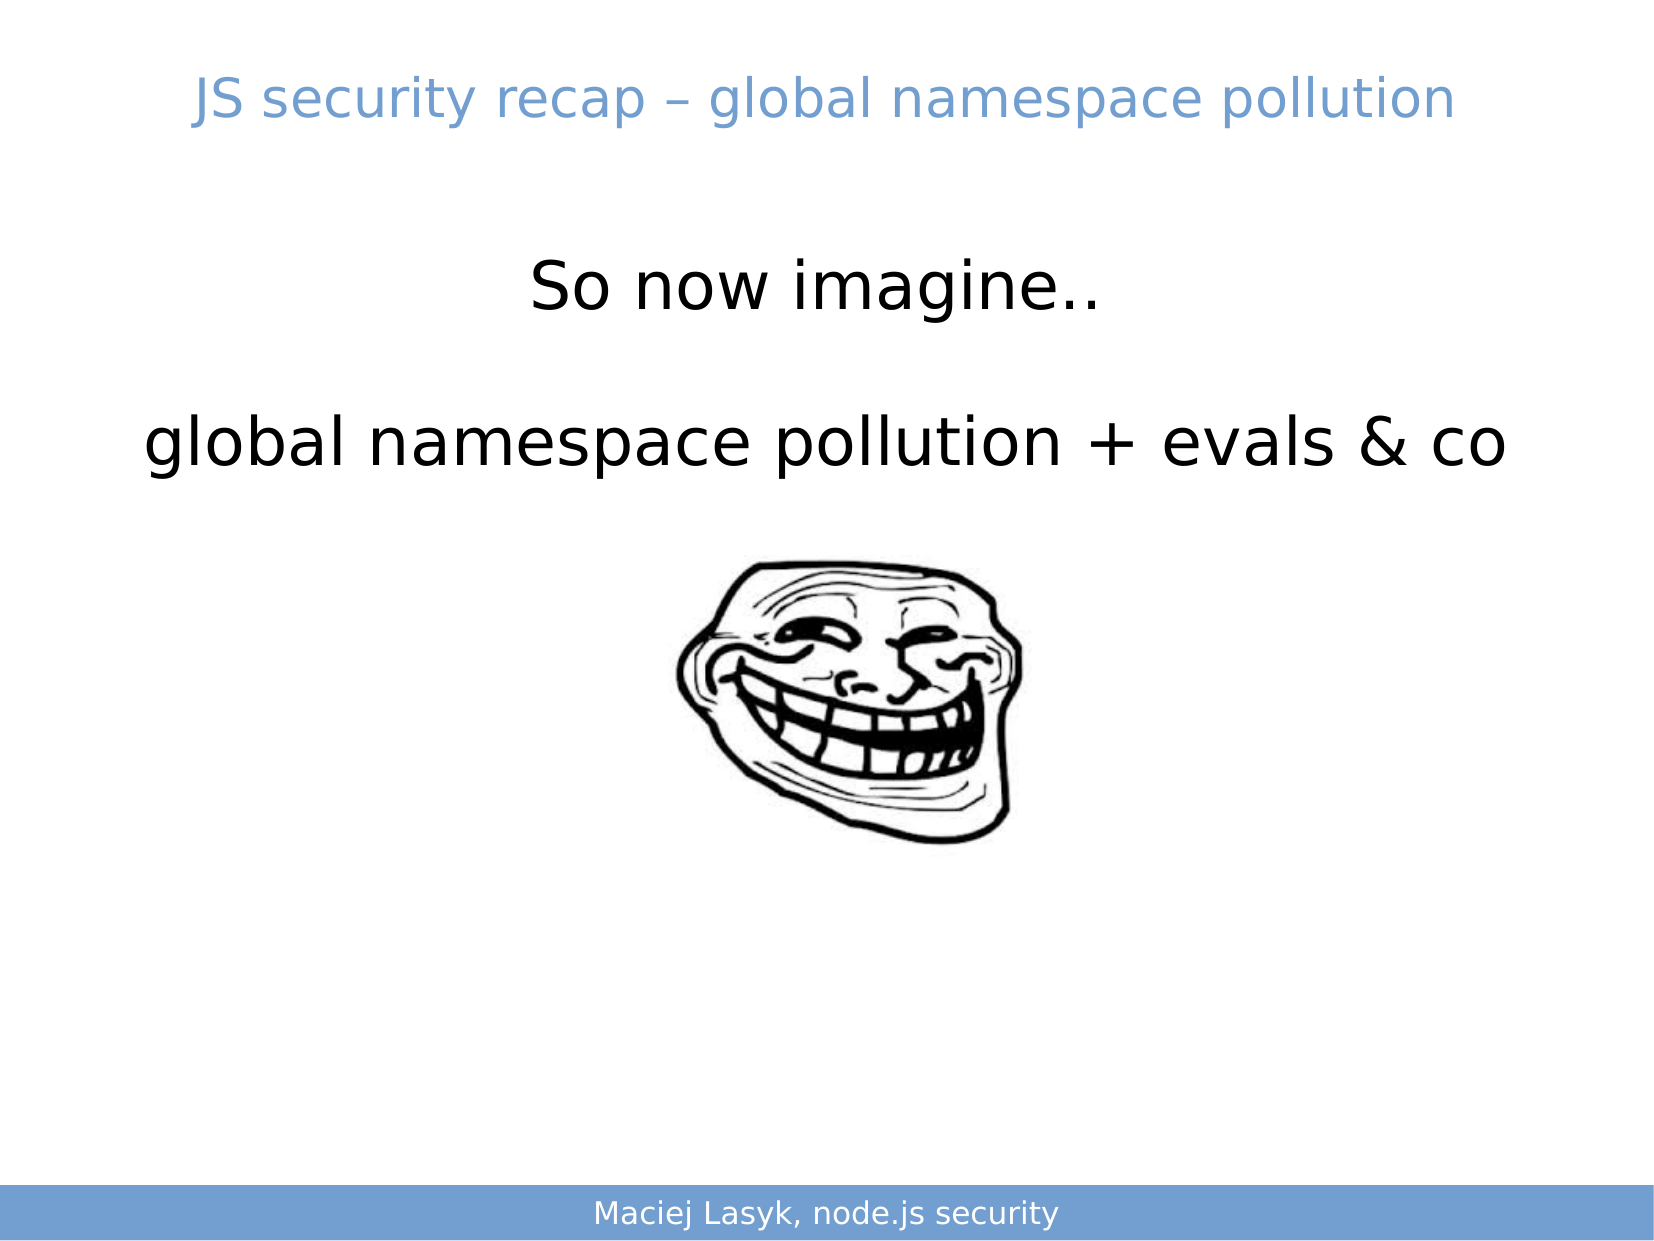

JS security recap – global namespace pollution
So now imagine..
global namespace pollution + evals & co
 3/25
 1/25
Maciej Lasyk, Ganglia & Nagios
Maciej Lasyk, node.js security
Maciej Lasyk, node.js security